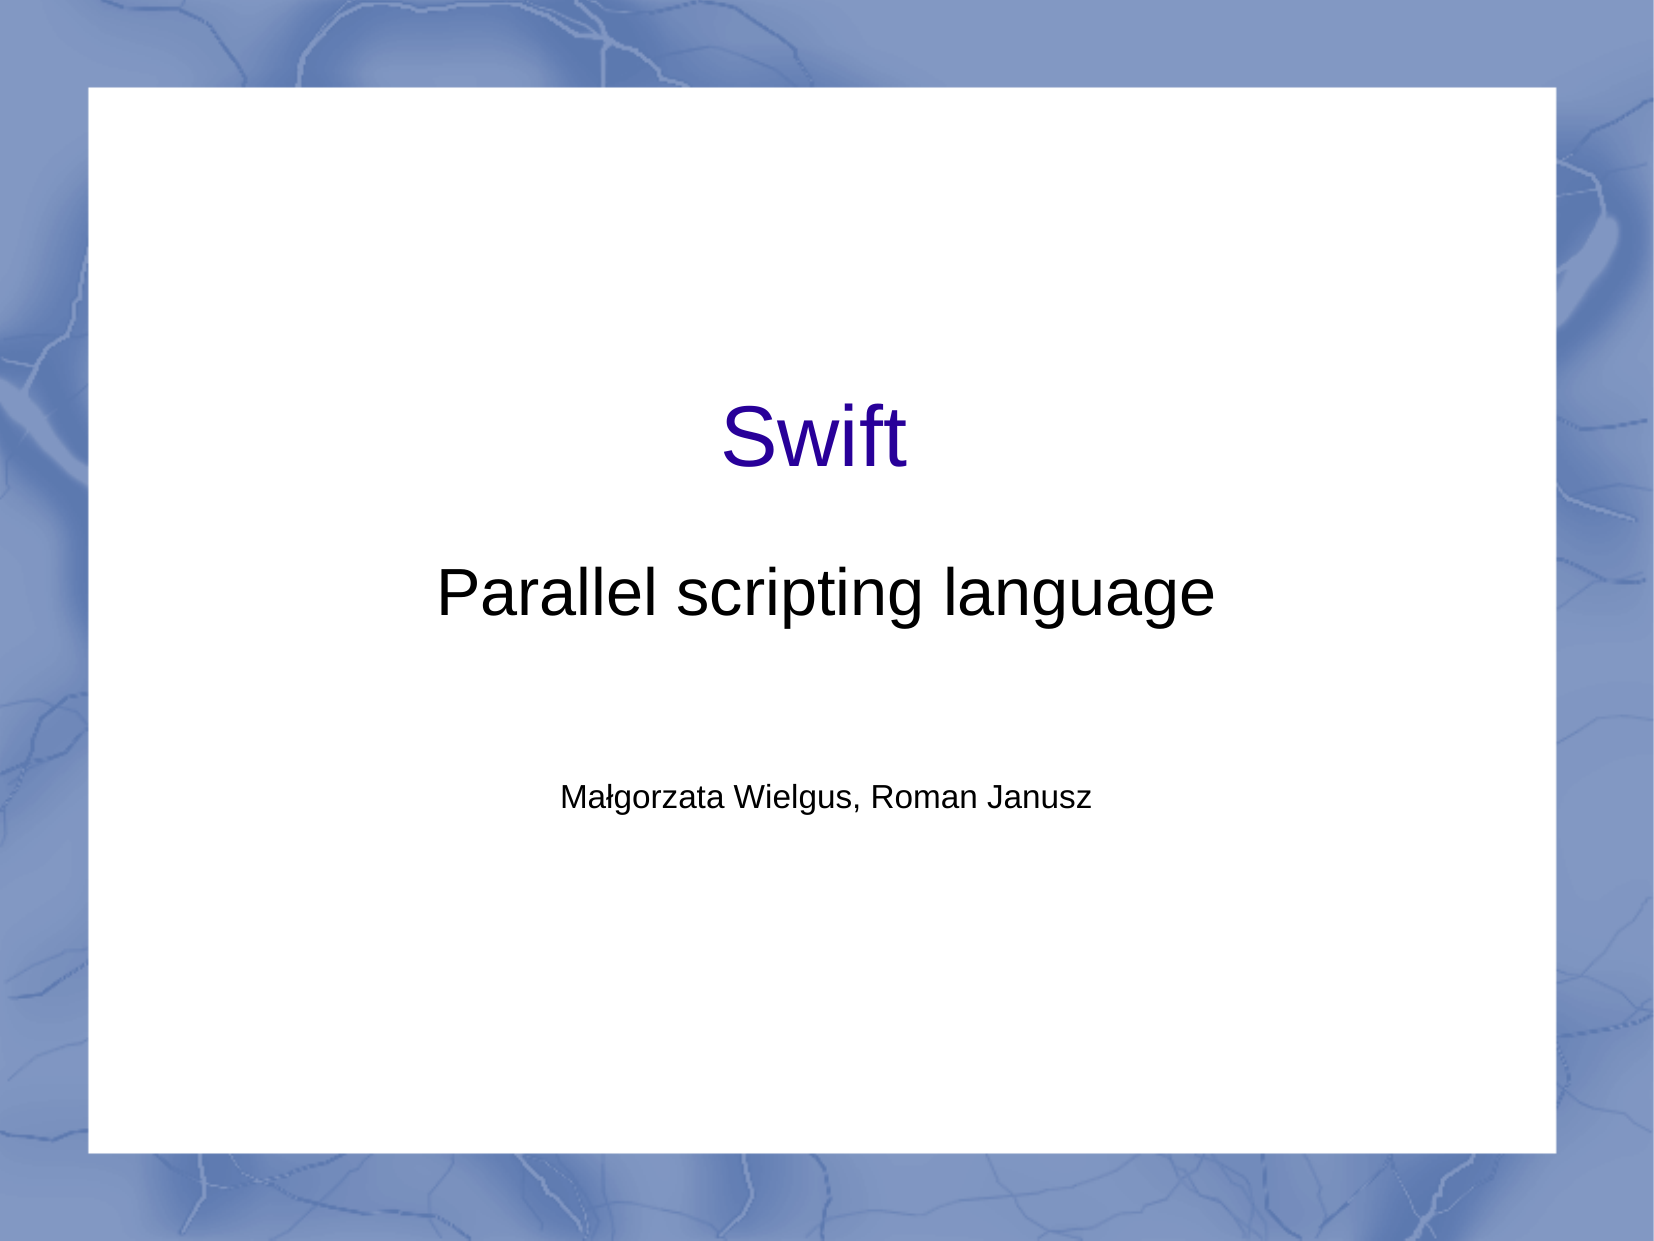

Parallel scripting language
Małgorzata Wielgus, Roman Janusz
# Swift